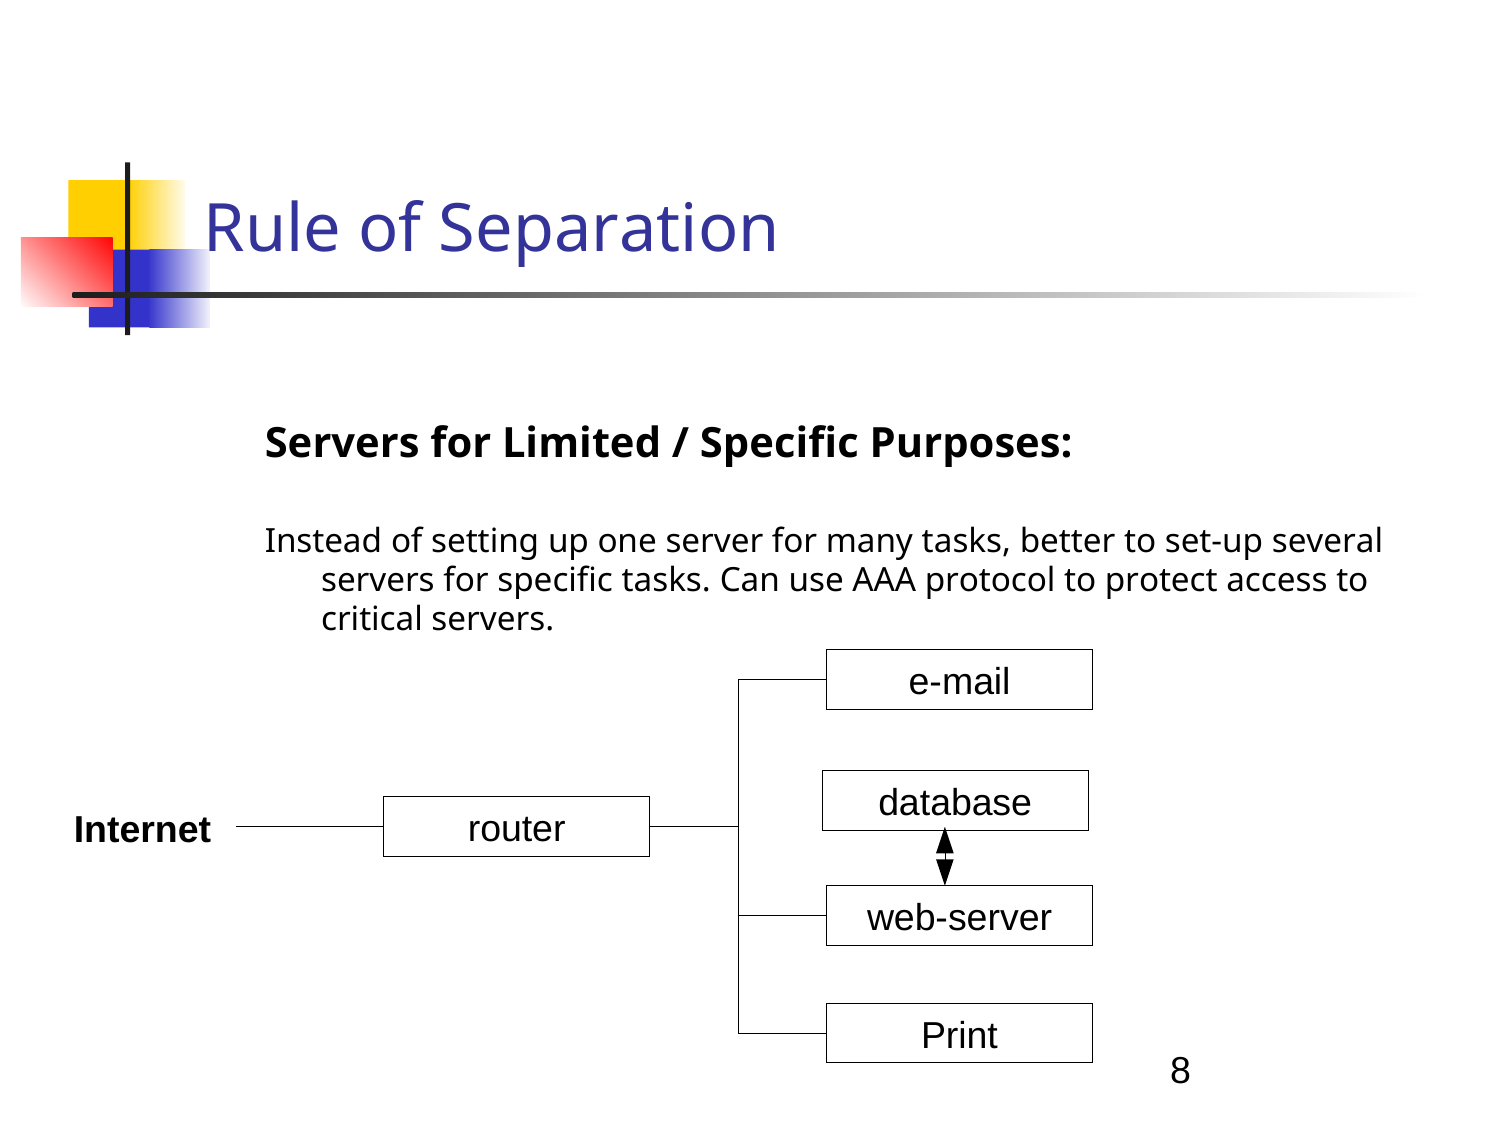

# Rule of Separation
Servers for Limited / Specific Purposes:
Instead of setting up one server for many tasks, better to set-up several servers for specific tasks. Can use AAA protocol to protect access to critical servers.
e-mail
database
router
Internet
web-server
Print
8